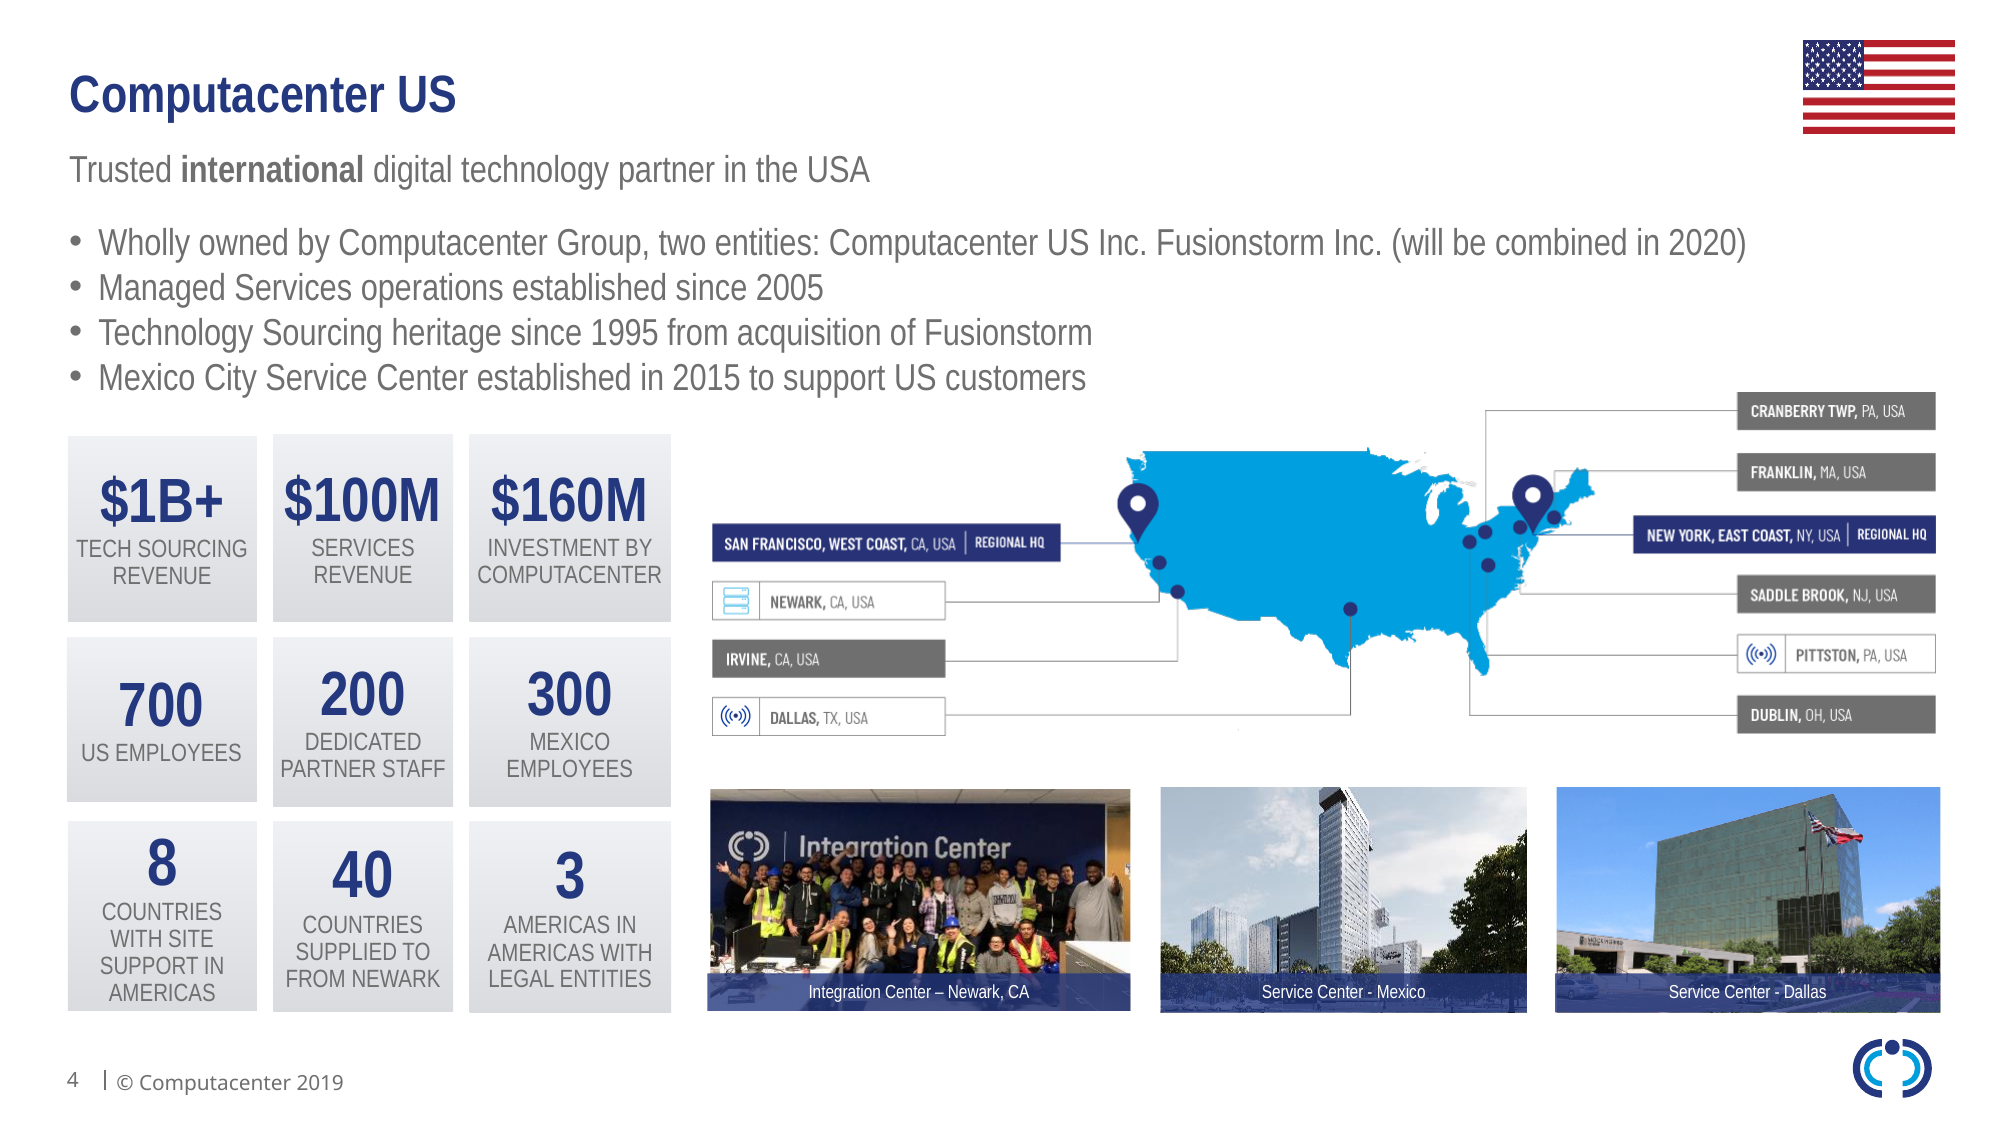

# Computacenter US
Trusted international digital technology partner in the USA
Wholly owned by Computacenter Group, two entities: Computacenter US Inc. Fusionstorm Inc. (will be combined in 2020)
Managed Services operations established since 2005
Technology Sourcing heritage since 1995 from acquisition of Fusionstorm
Mexico City Service Center established in 2015 to support US customers
$100M
SERVICES REVENUE
$160M
INVESTMENT BY COMPUTACENTER
$1B+
TECH SOURCING REVENUE
700
US EMPLOYEES
200
dedicated partner staff
300
mexico employees
8
COUNTRIES WITH SITE SUPPORT IN AMERICAS
40
COUNTRIES SUPPLIED TO FROM NEWARK
3
AMERICAS IN AMERICAS WITH LEGAL ENTITIES
Integration Center – Newark, CA
Service Center - Mexico
Service Center - Dallas
3
© Computacenter 2019